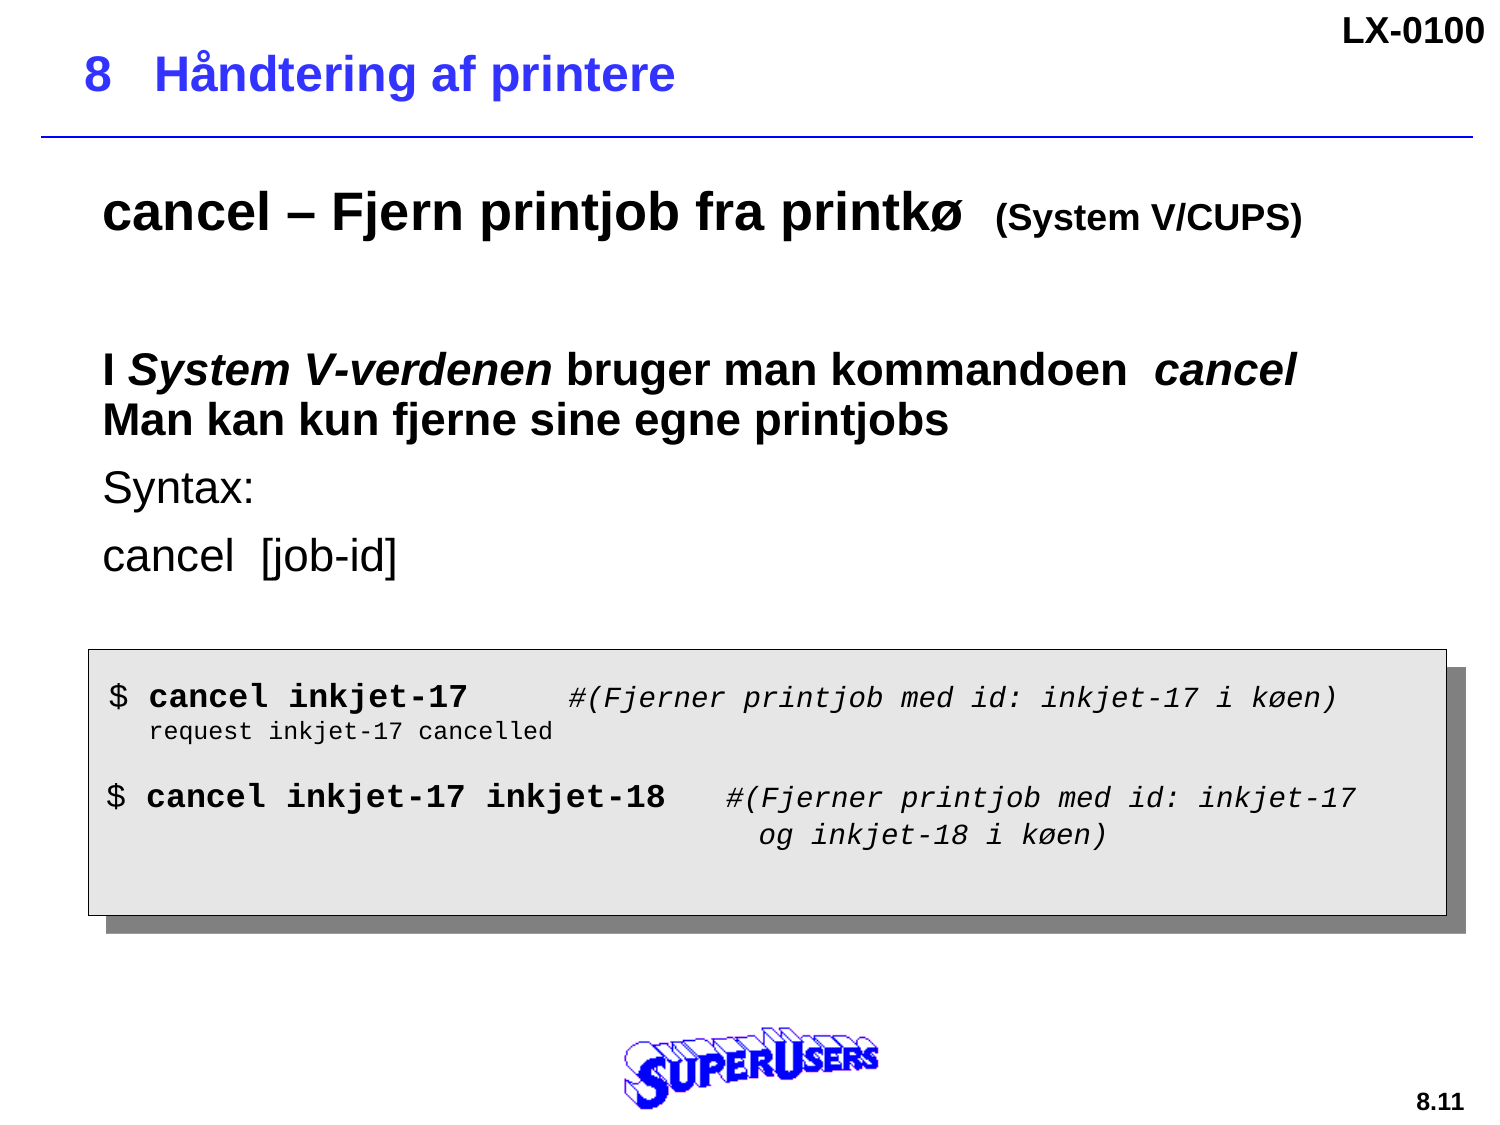

# 8 Håndtering af printere
cancel – Fjern printjob fra printkø (System V/CUPS)
I System V-verdenen bruger man kommandoen cancel
Man kan kun fjerne sine egne printjobs
Syntax:
cancel [job-id]
 $ cancel inkjet-17 #(Fjerner printjob med id: inkjet-17 i køen)
 request inkjet-17 cancelled
 $ cancel inkjet-17 inkjet-18 #(Fjerner printjob med id: inkjet-17
 				 og inkjet-18 i køen)